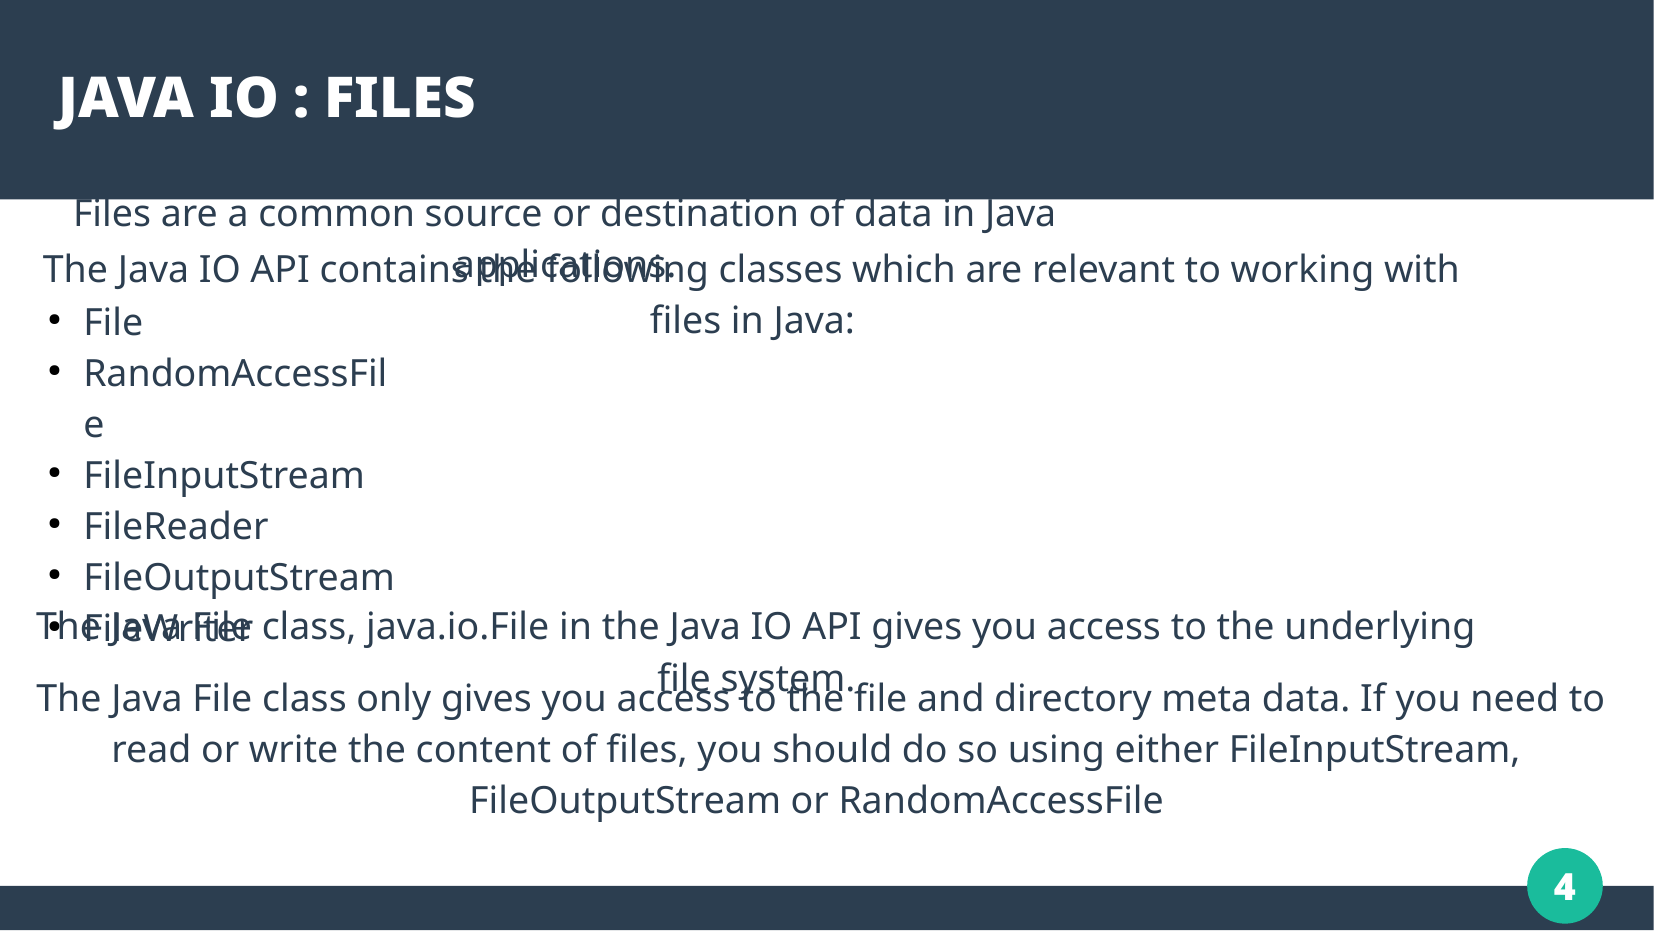

# JAVA IO : FILES
Files are a common source or destination of data in Java applications.
The Java IO API contains the following classes which are relevant to working with files in Java:
File
RandomAccessFile
FileInputStream
FileReader
FileOutputStream
FileWriter
The Java File class, java.io.File in the Java IO API gives you access to the underlying file system.
 The Java File class only gives you access to the file and directory meta data. If you need to read or write the content of files, you should do so using either FileInputStream, FileOutputStream or RandomAccessFile